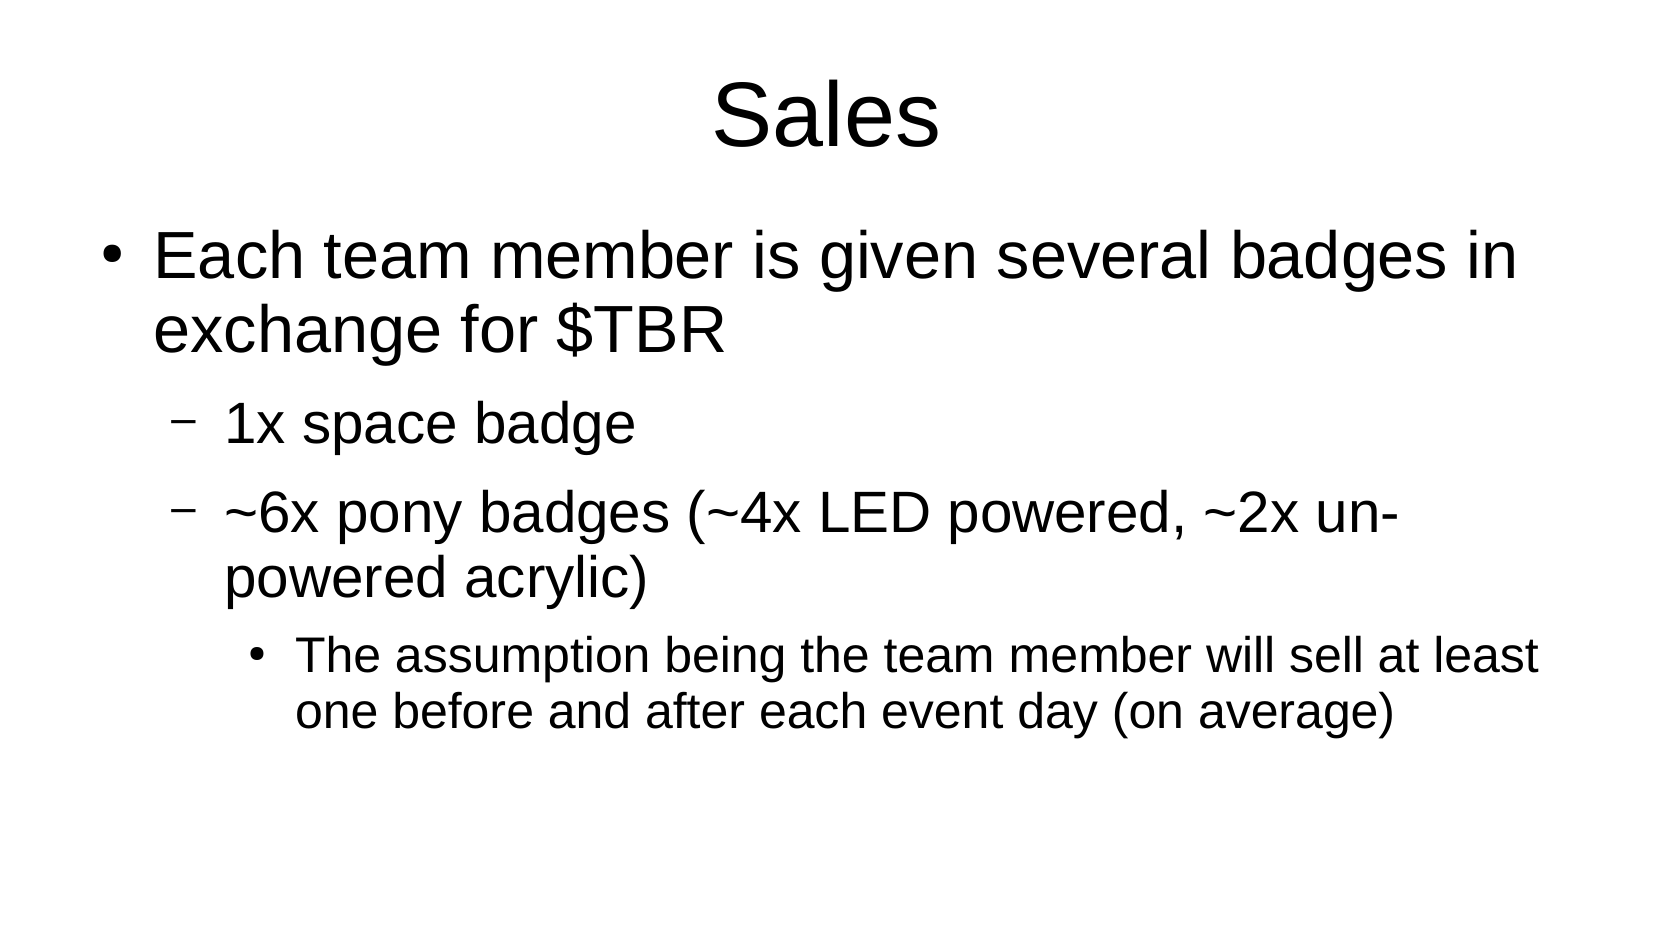

# Sales
Each team member is given several badges in exchange for $TBR
1x space badge
~6x pony badges (~4x LED powered, ~2x un-powered acrylic)
The assumption being the team member will sell at least one before and after each event day (on average)